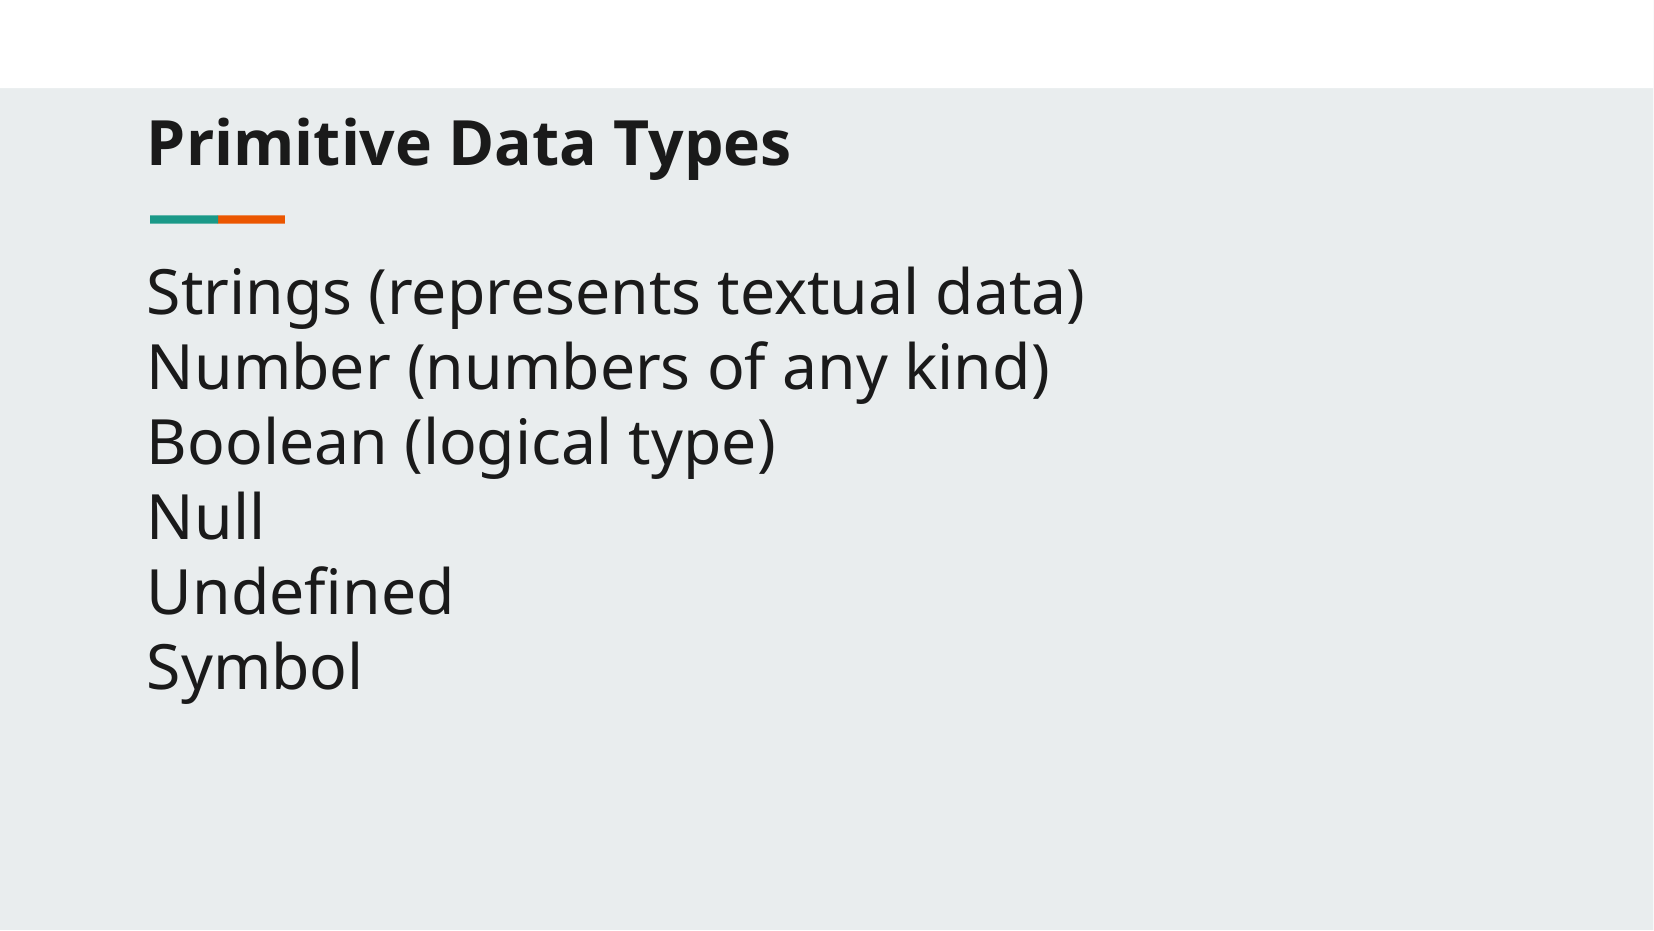

# Primitive Data Types Strings (represents textual data) Number (numbers of any kind) Boolean (logical type) Null Undefined Symbol